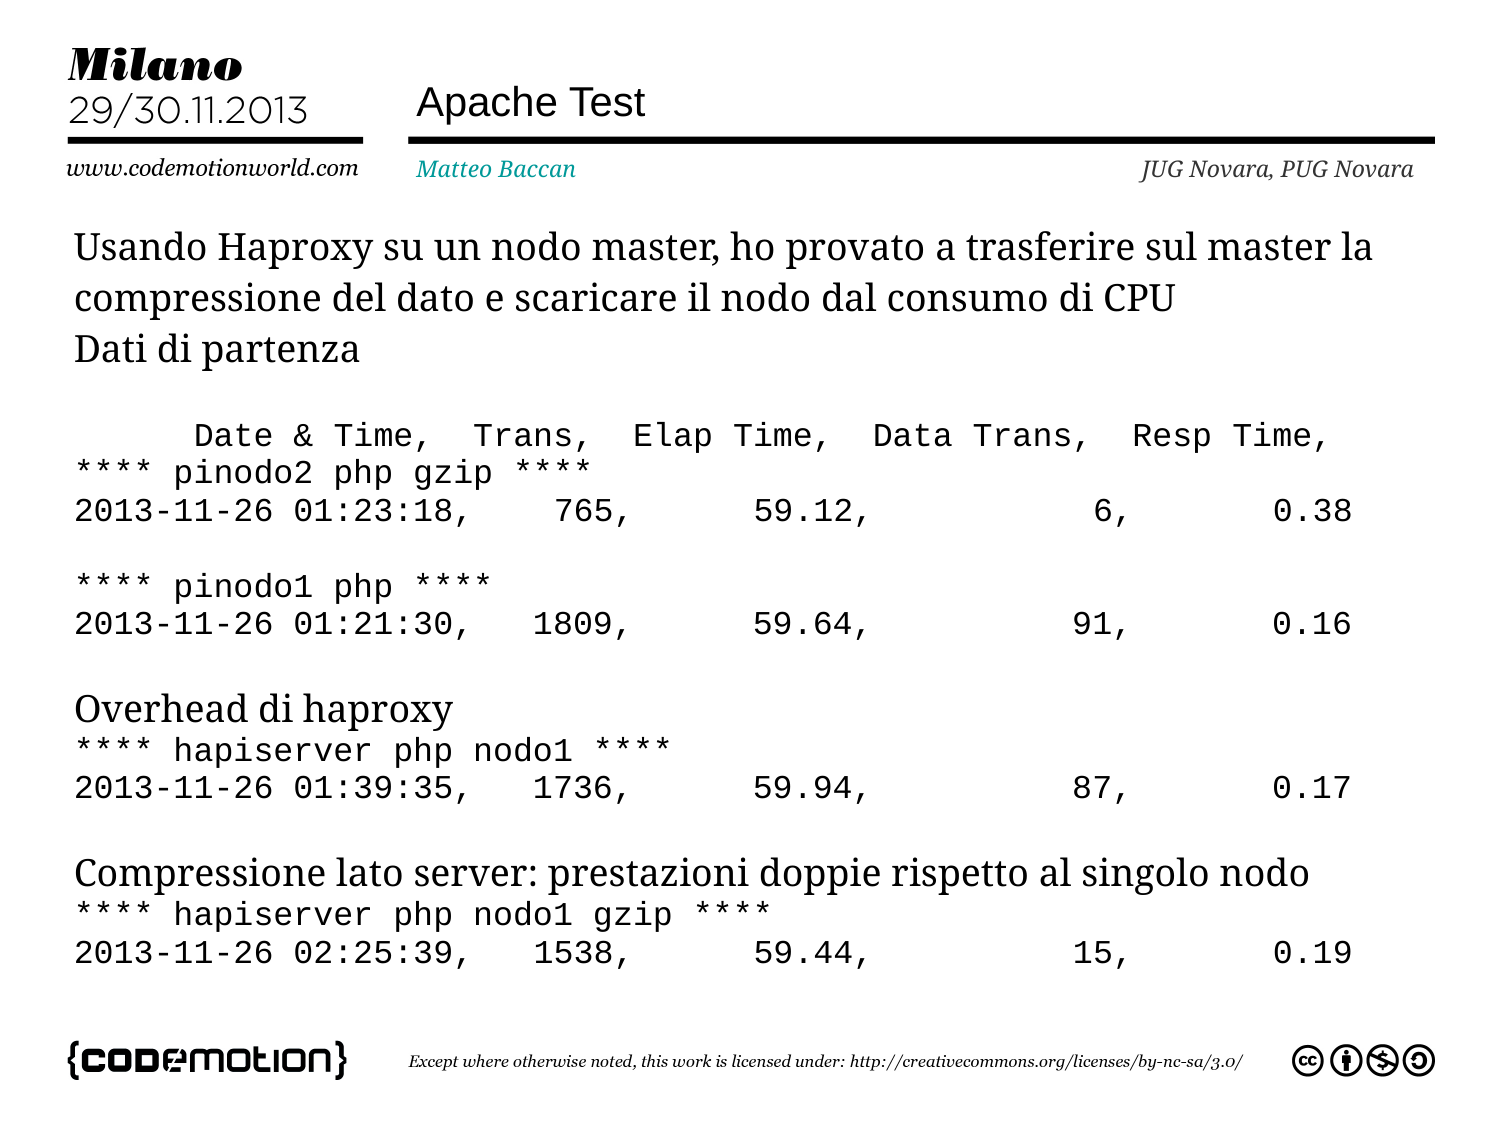

# Apache Test
Matteo Baccan
JUG Novara, PUG Novara
Usando Haproxy su un nodo master, ho provato a trasferire sul master la compressione del dato e scaricare il nodo dal consumo di CPU
Dati di partenza
 Date & Time, Trans, Elap Time, Data Trans, Resp Time,
**** pinodo2 php gzip ****
2013-11-26 01:23:18, 765, 59.12, 6, 0.38
**** pinodo1 php ****
2013-11-26 01:21:30, 1809, 59.64, 91, 0.16
Overhead di haproxy
**** hapiserver php nodo1 ****
2013-11-26 01:39:35, 1736, 59.94, 87, 0.17
Compressione lato server: prestazioni doppie rispetto al singolo nodo
**** hapiserver php nodo1 gzip ****
2013-11-26 02:25:39, 1538, 59.44, 15, 0.19